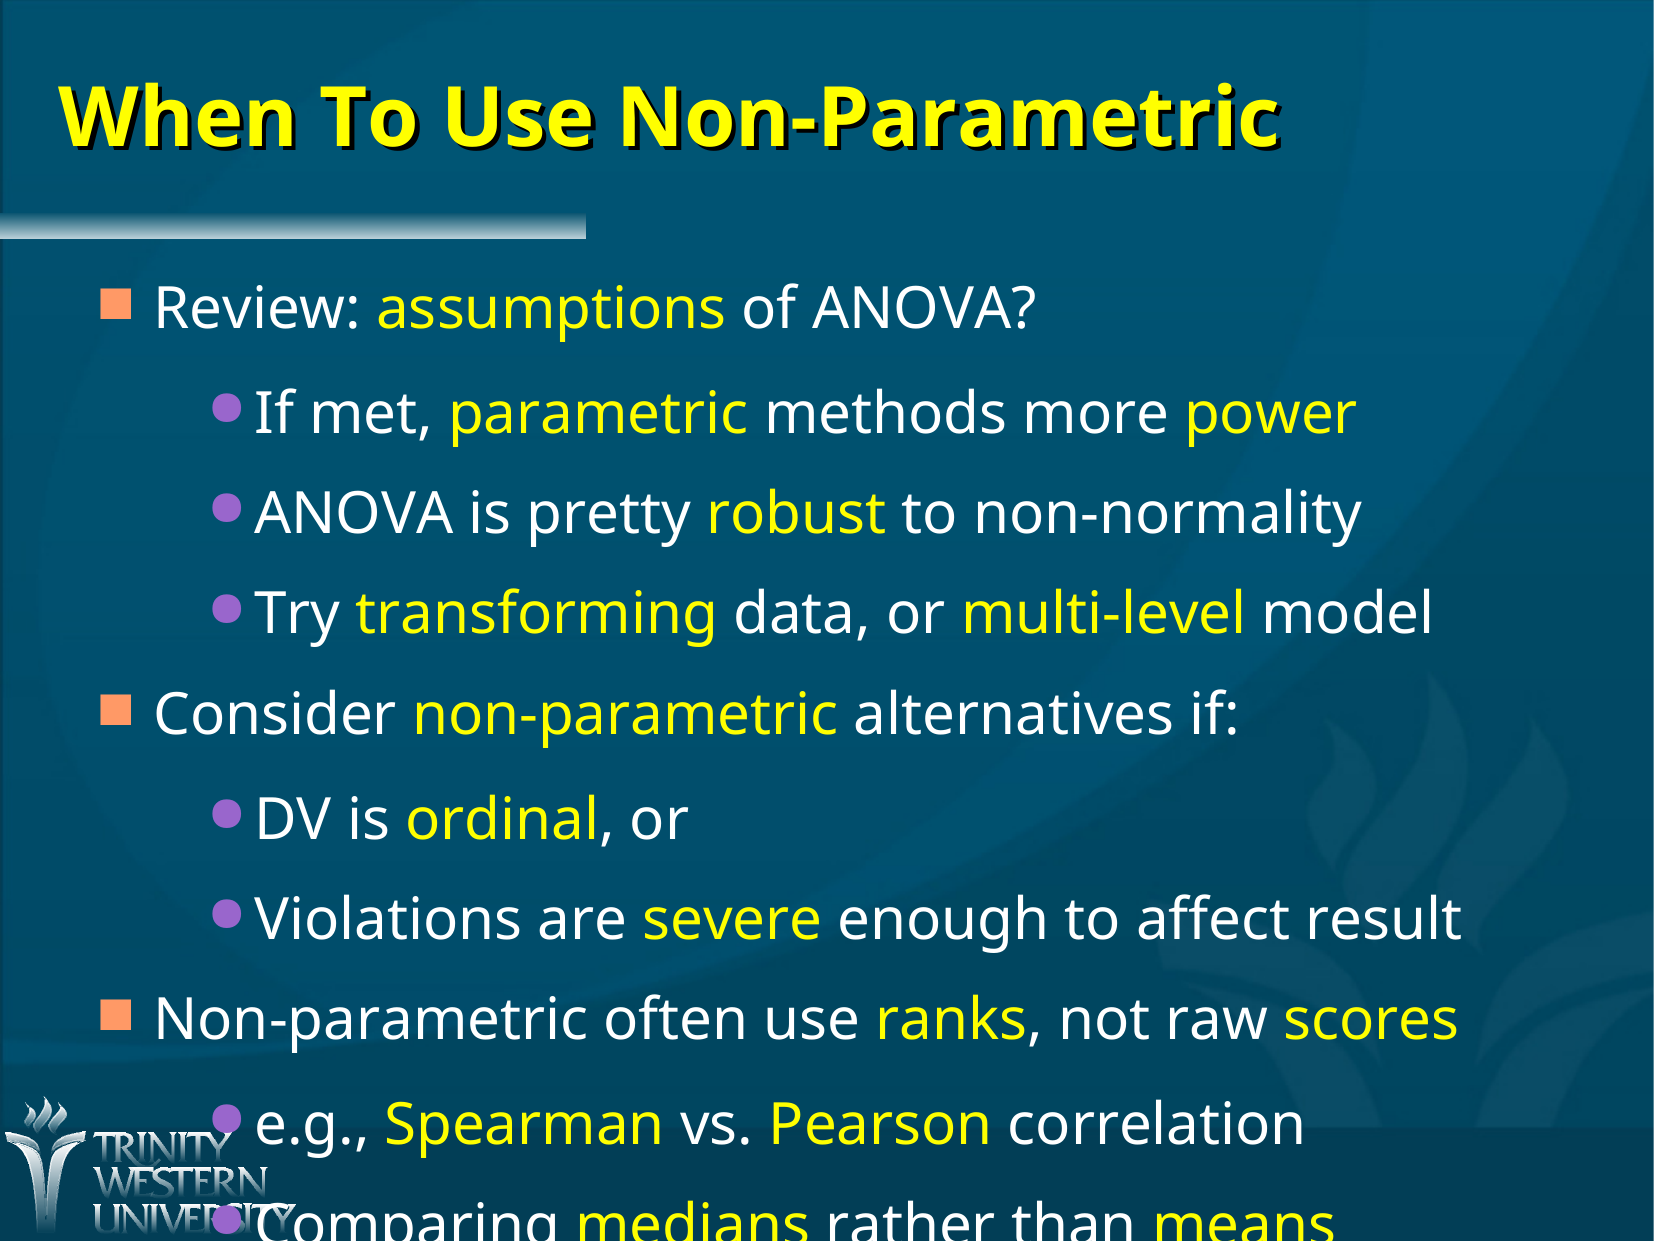

# When To Use Non-Parametric
Review: assumptions of ANOVA?
If met, parametric methods more power
ANOVA is pretty robust to non-normality
Try transforming data, or multi-level model
Consider non-parametric alternatives if:
DV is ordinal, or
Violations are severe enough to affect result
Non-parametric often use ranks, not raw scores
e.g., Spearman vs. Pearson correlation
Comparing medians rather than means